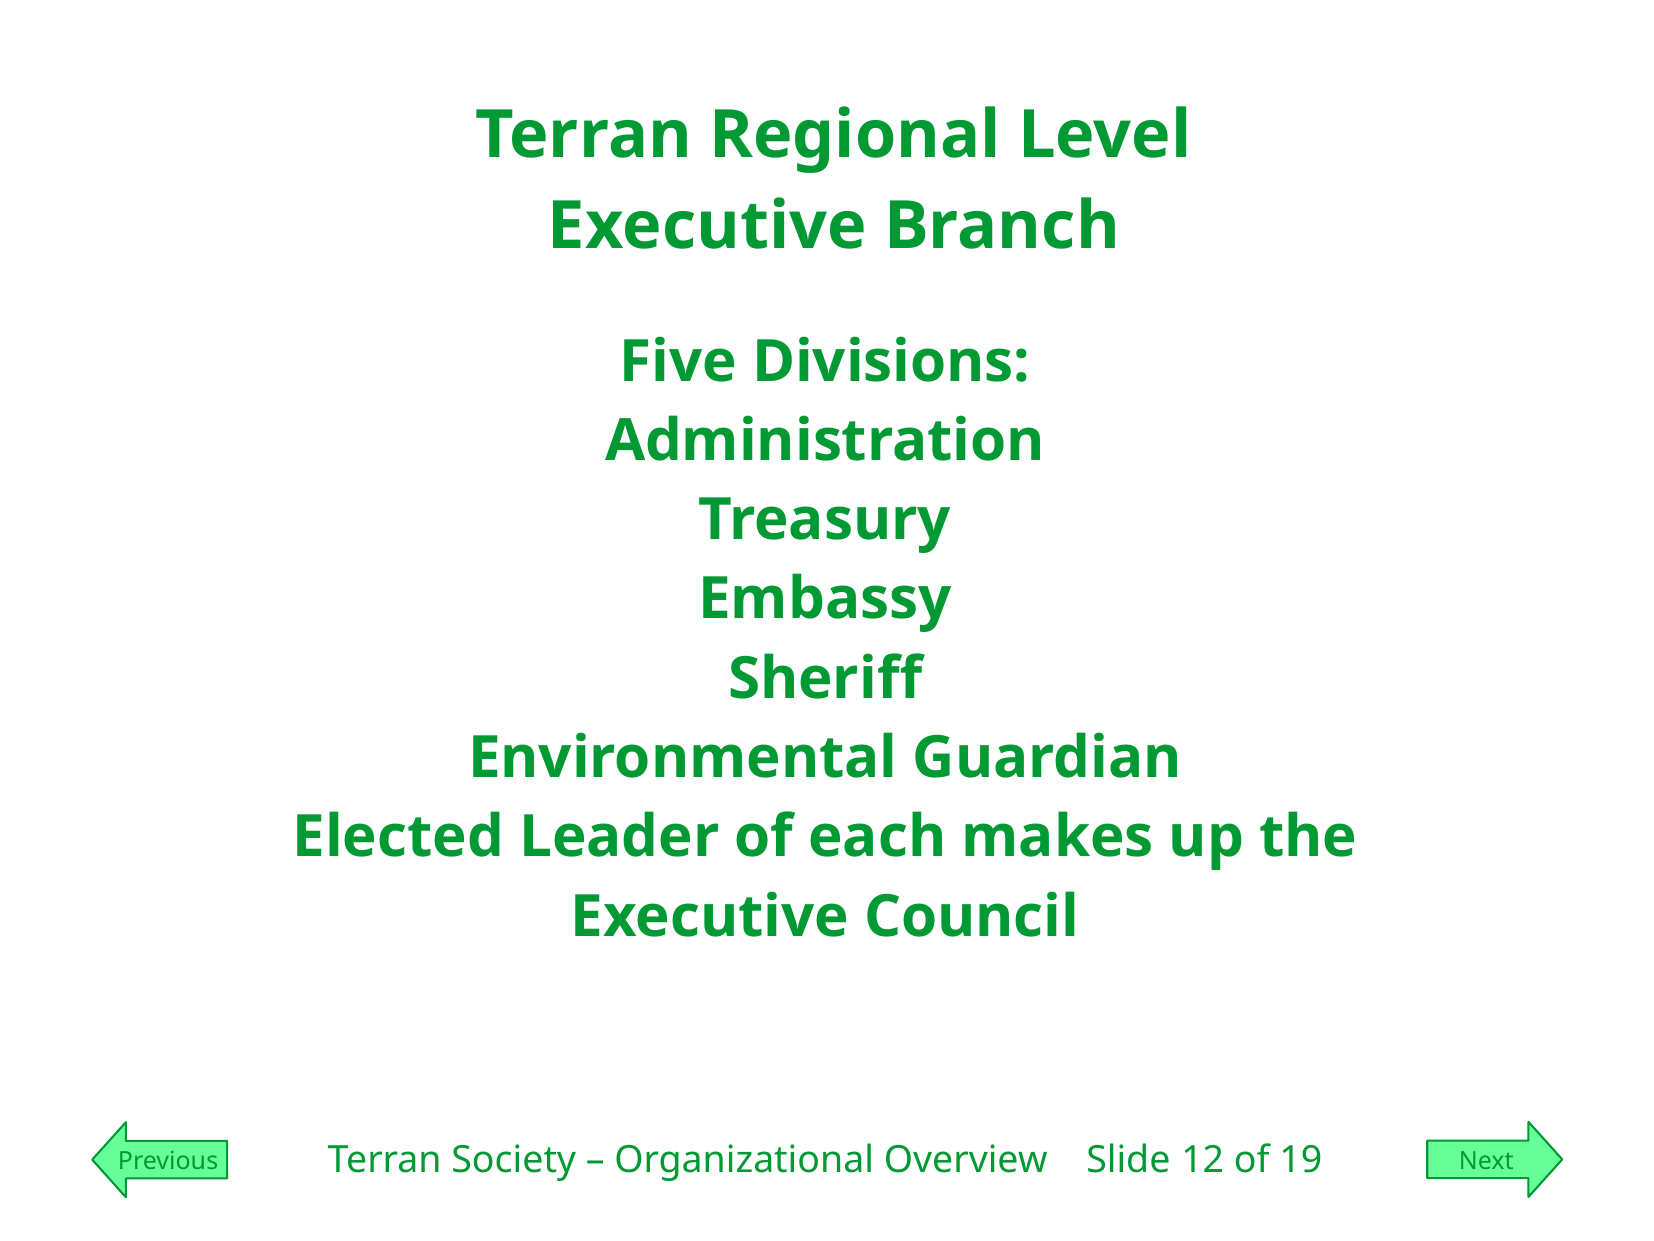

# Terran Regional Level Executive Branch
Five Divisions:
Administration
Treasury
Embassy
Sheriff
Environmental Guardian
Elected Leader of each makes up the Executive Council
Next
Previous
Terran Society – Organizational Overview Slide of 19